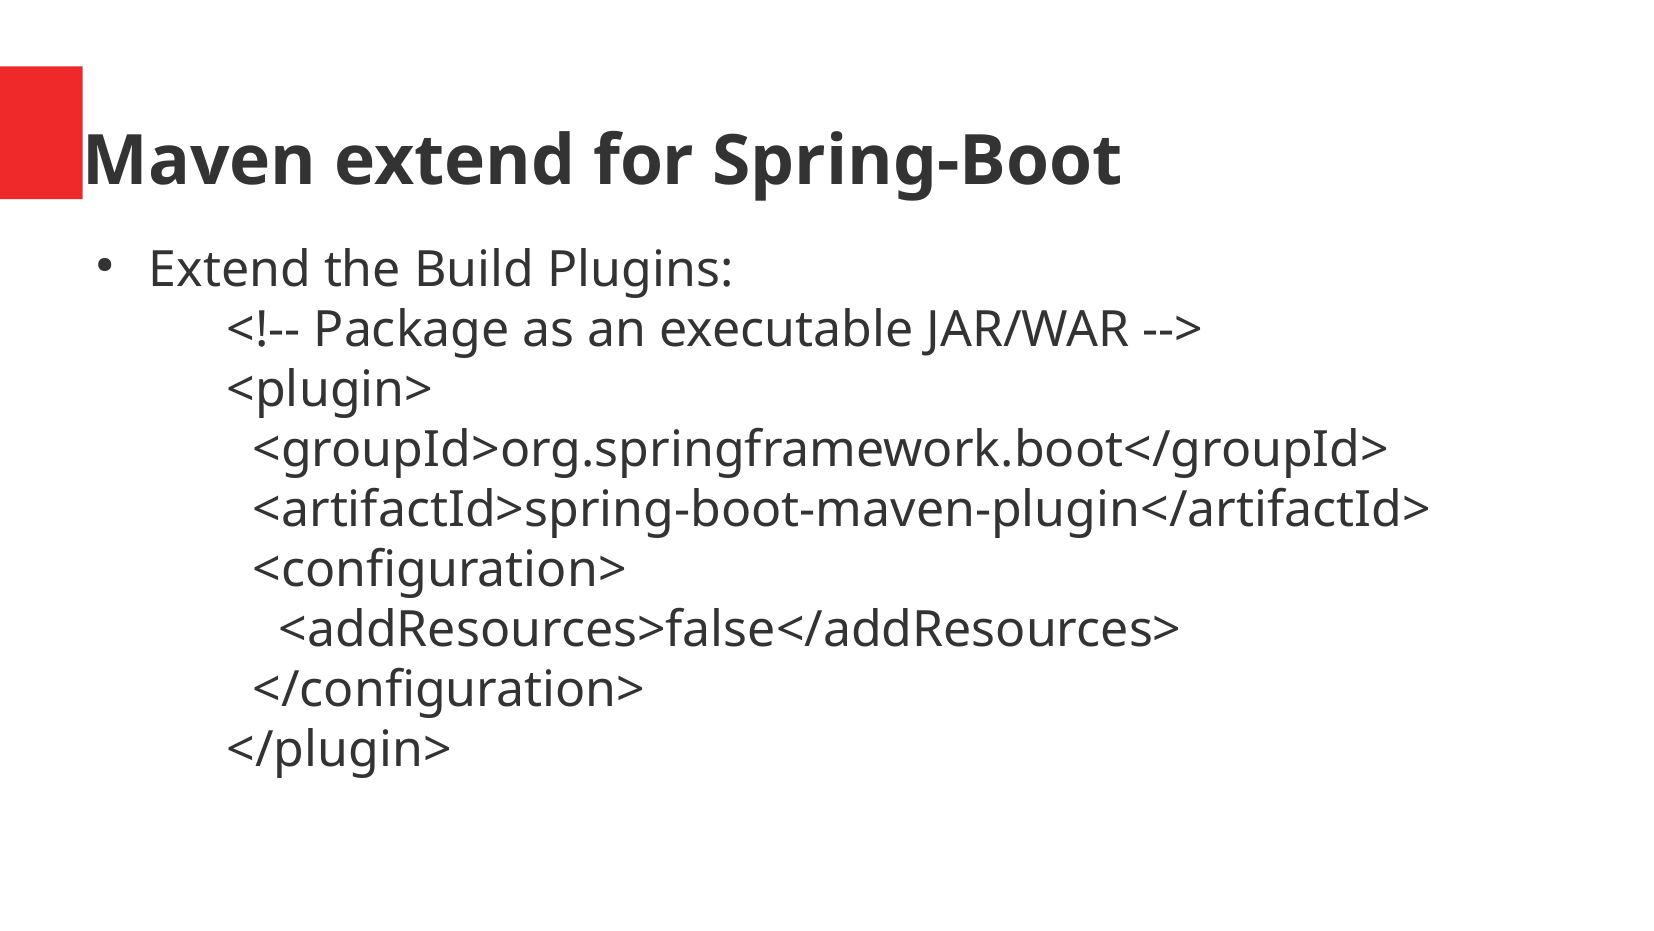

# Maven extend for Spring-Boot
Extend the Build Plugins:
 <!-- Package as an executable JAR/WAR -->
 <plugin>
 <groupId>org.springframework.boot</groupId>
 <artifactId>spring-boot-maven-plugin</artifactId>
 <configuration>
 <addResources>false</addResources>
 </configuration>
 </plugin>